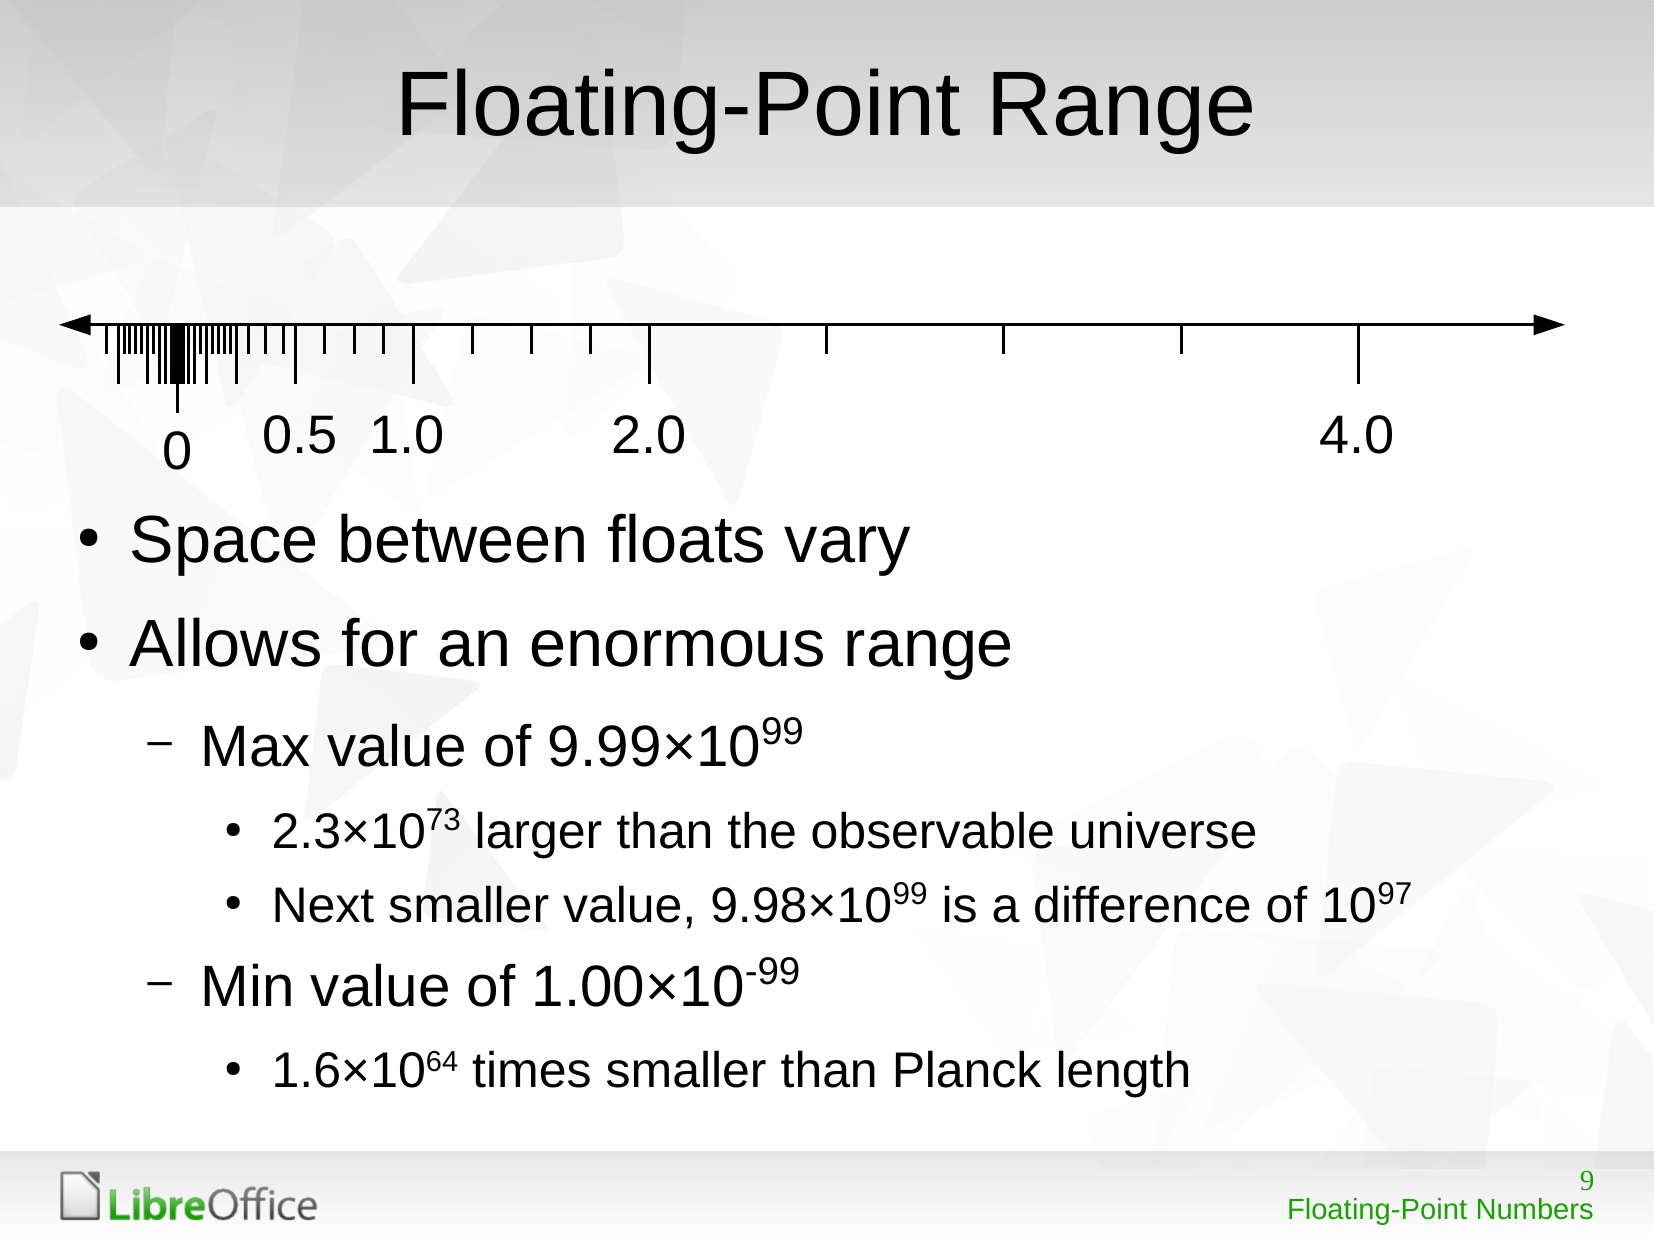

# Floating-Point Range
0.5
1.0
2.0
4.0
0
Space between floats vary
Allows for an enormous range
Max value of 9.99×1099
2.3×1073 larger than the observable universe
Next smaller value, 9.98×1099 is a difference of 1097
Min value of 1.00×10-99
1.6×1064 times smaller than Planck length
9
Floating-Point Numbers